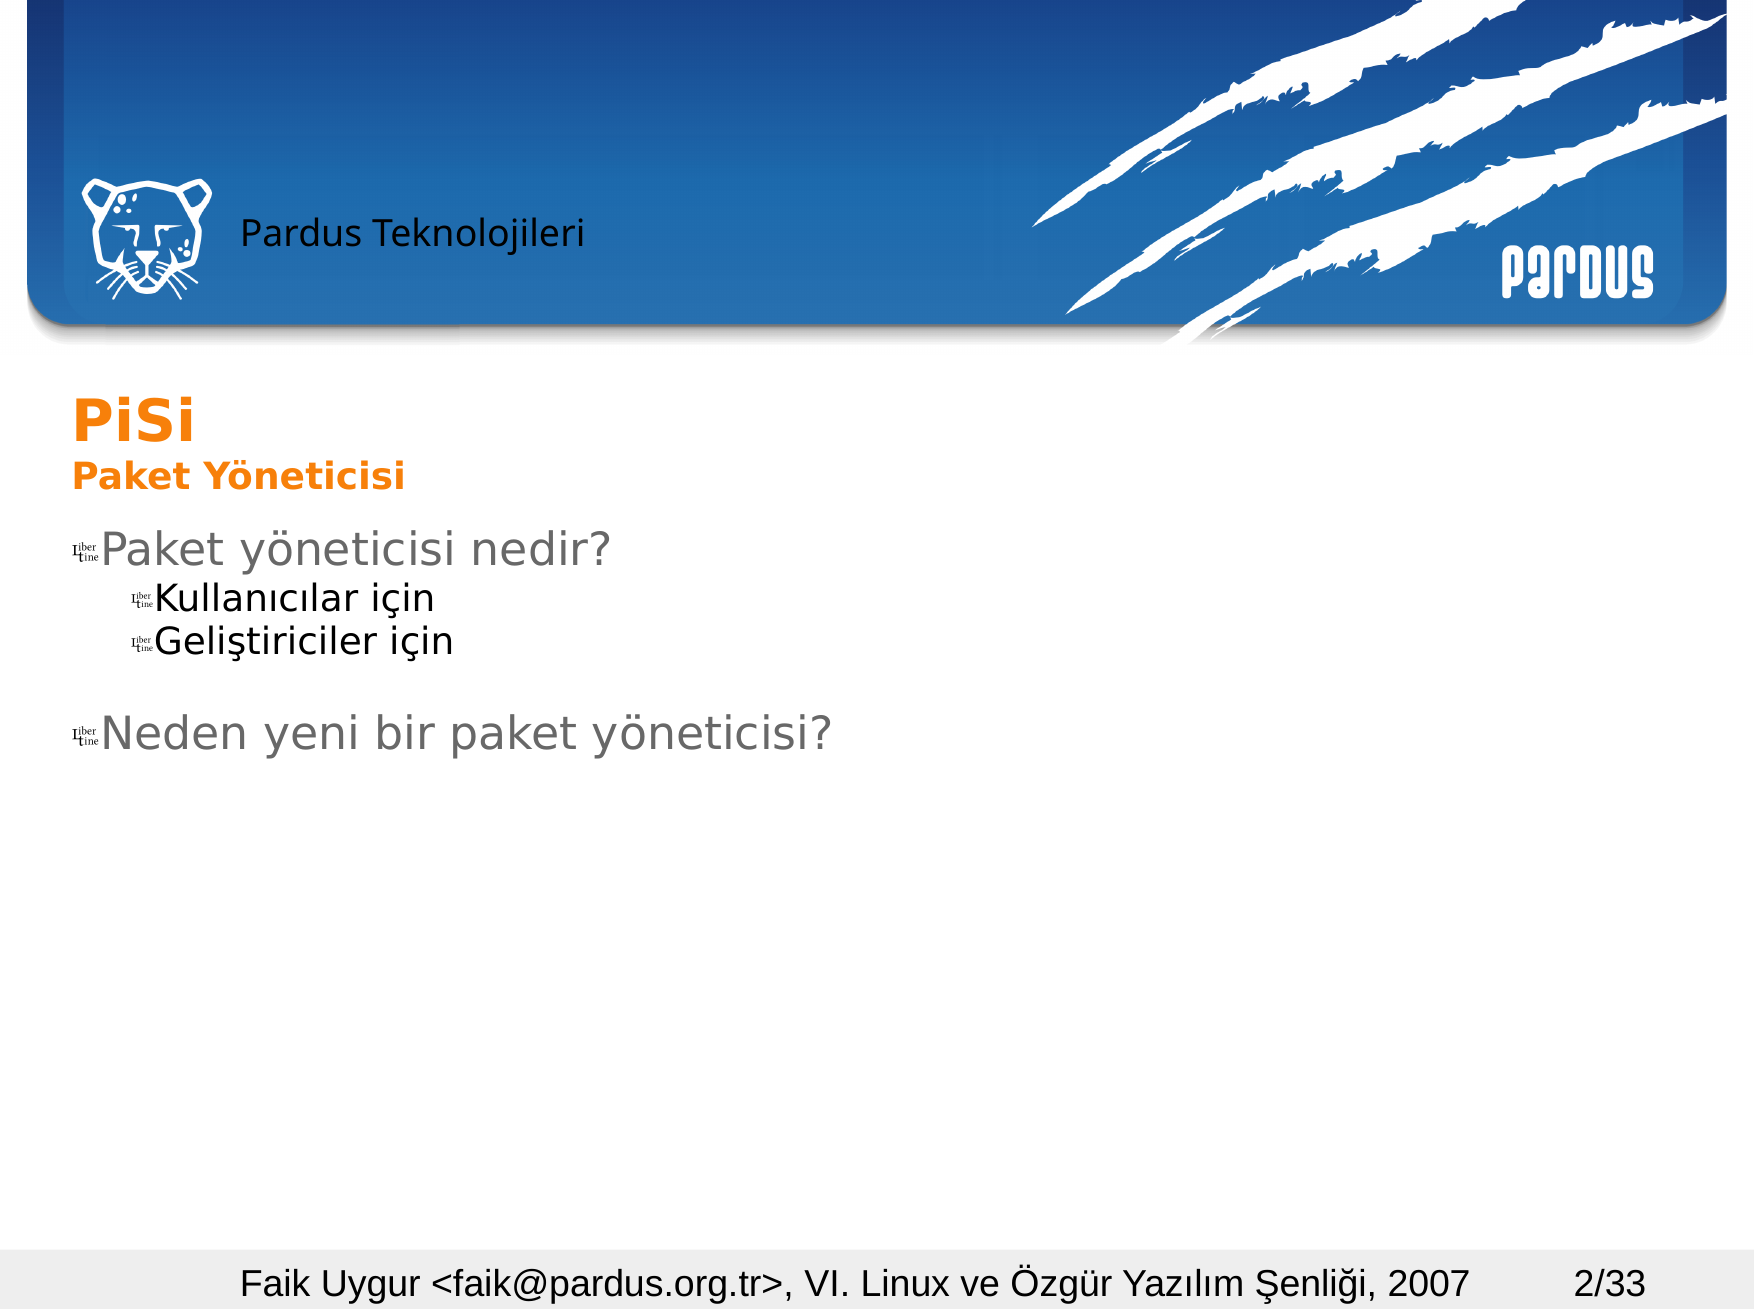

PiSi
Paket Yöneticisi
Paket yöneticisi nedir?
Kullanıcılar için
Geliştiriciler için
Neden yeni bir paket yöneticisi?